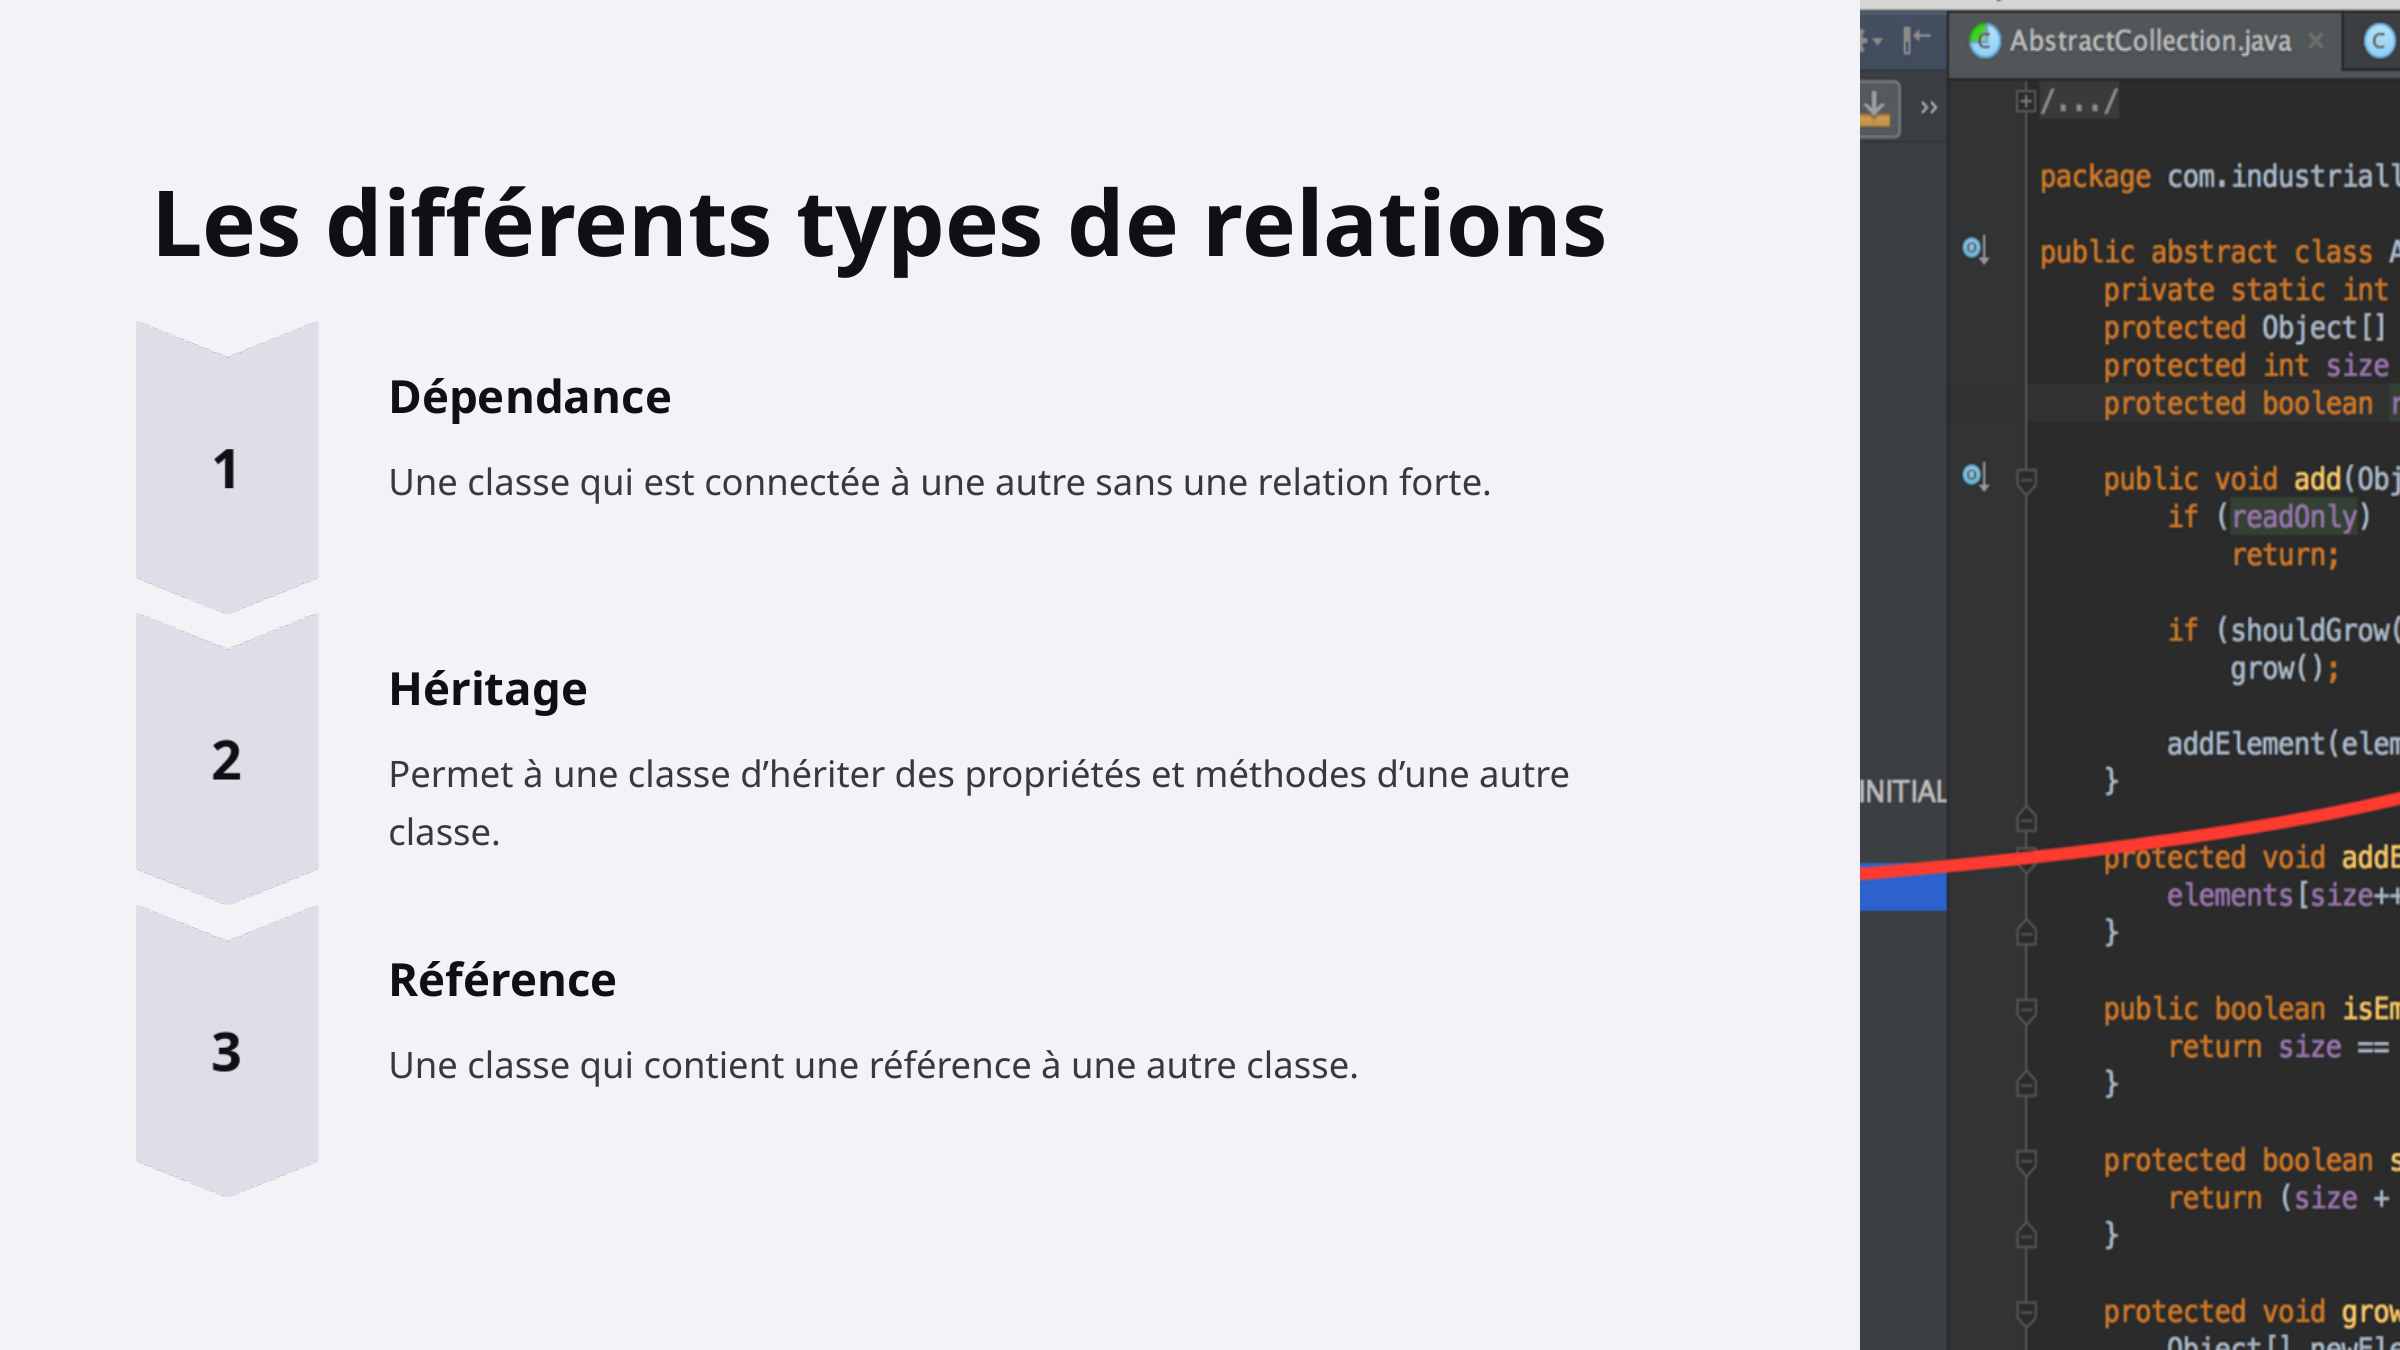

Les différents types de relations
Dépendance
Une classe qui est connectée à une autre sans une relation forte.
Héritage
Permet à une classe d’hériter des propriétés et méthodes d’une autre classe.
Référence
Une classe qui contient une référence à une autre classe.